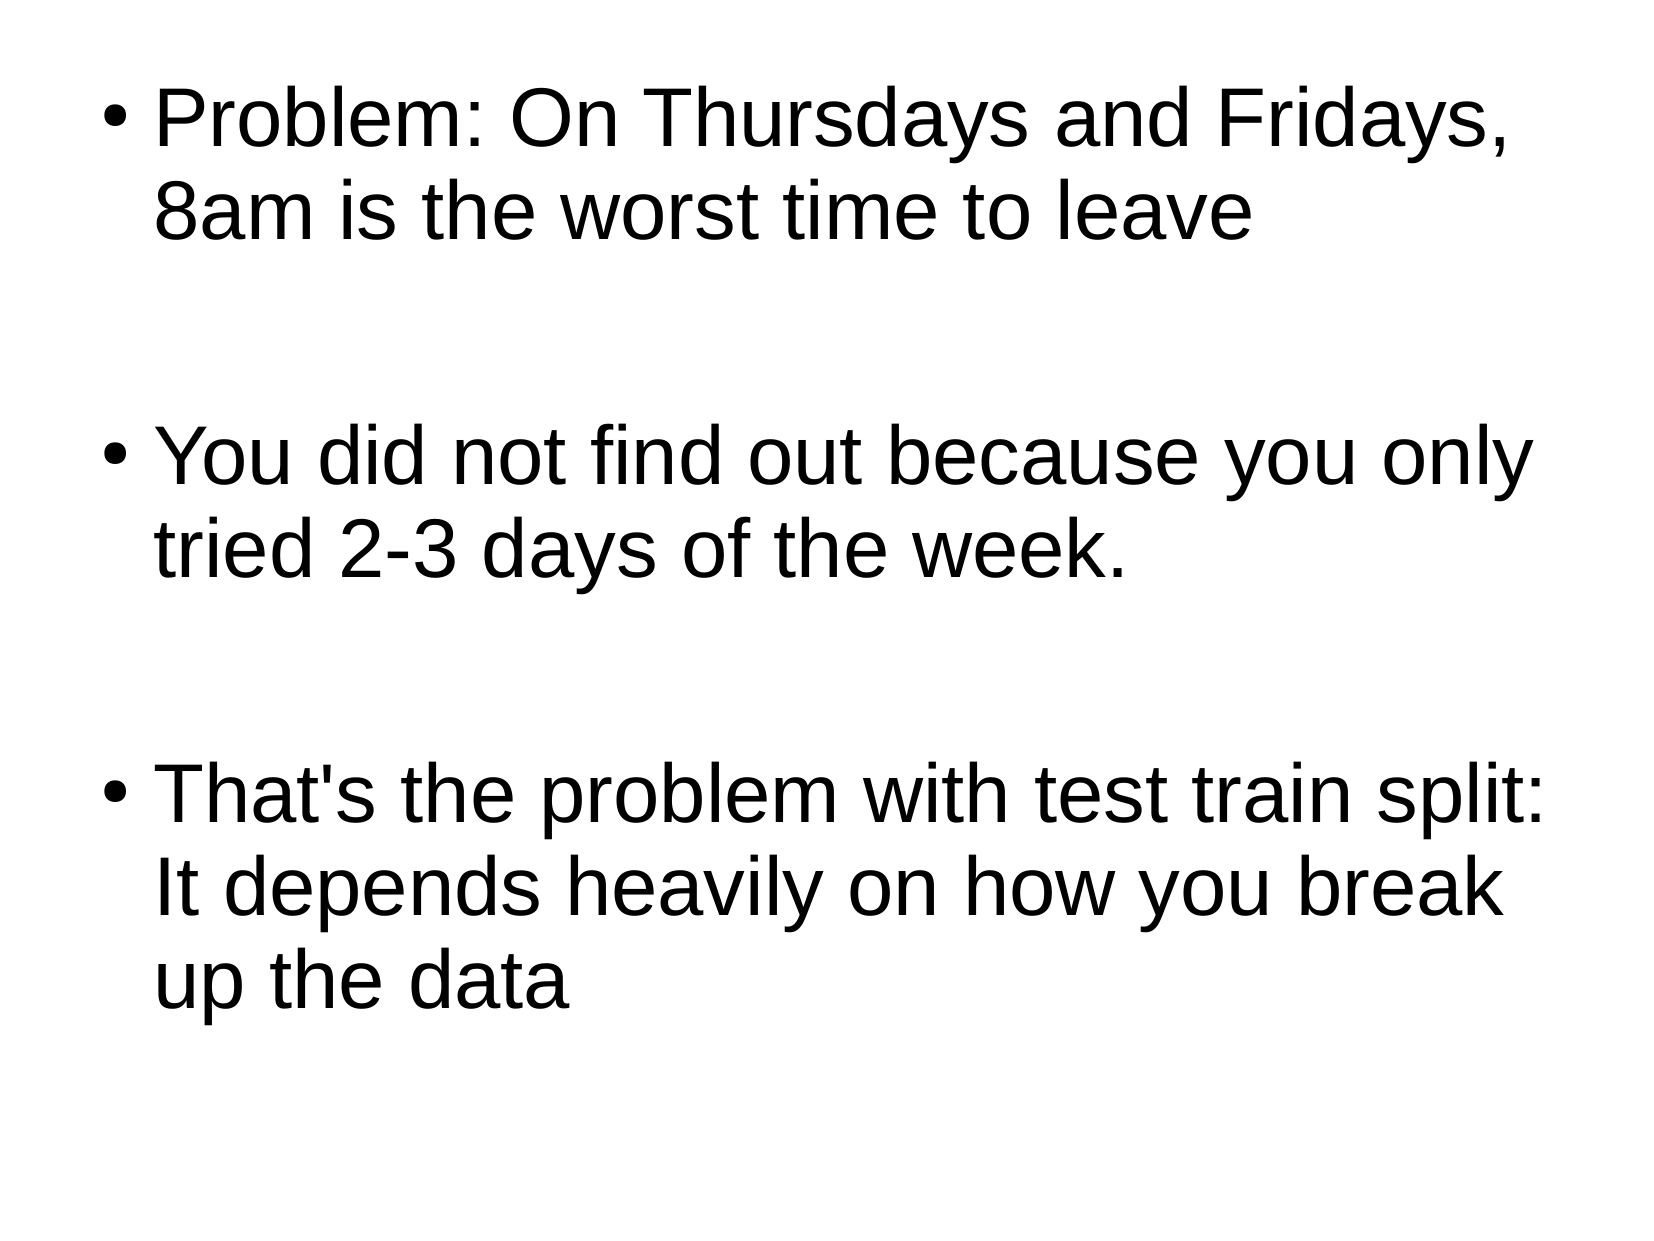

# Problem: On Thursdays and Fridays, 8am is the worst time to leave
You did not find out because you only tried 2-3 days of the week.
That's the problem with test train split: It depends heavily on how you break up the data